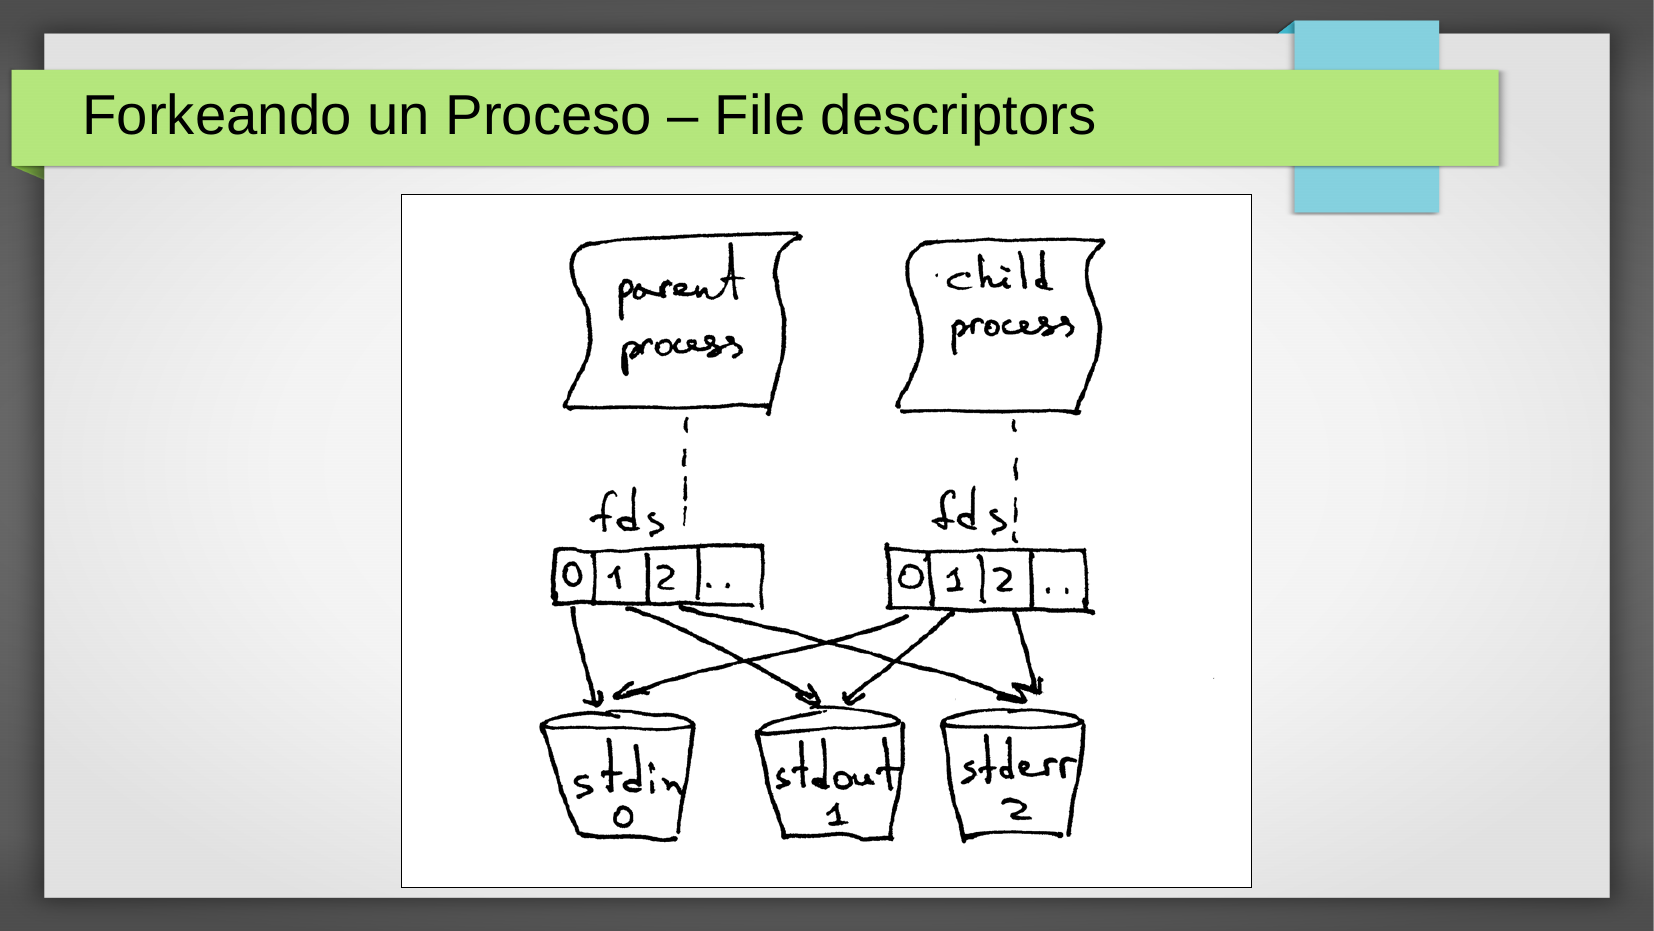

# Forkeando un Proceso – File descriptors